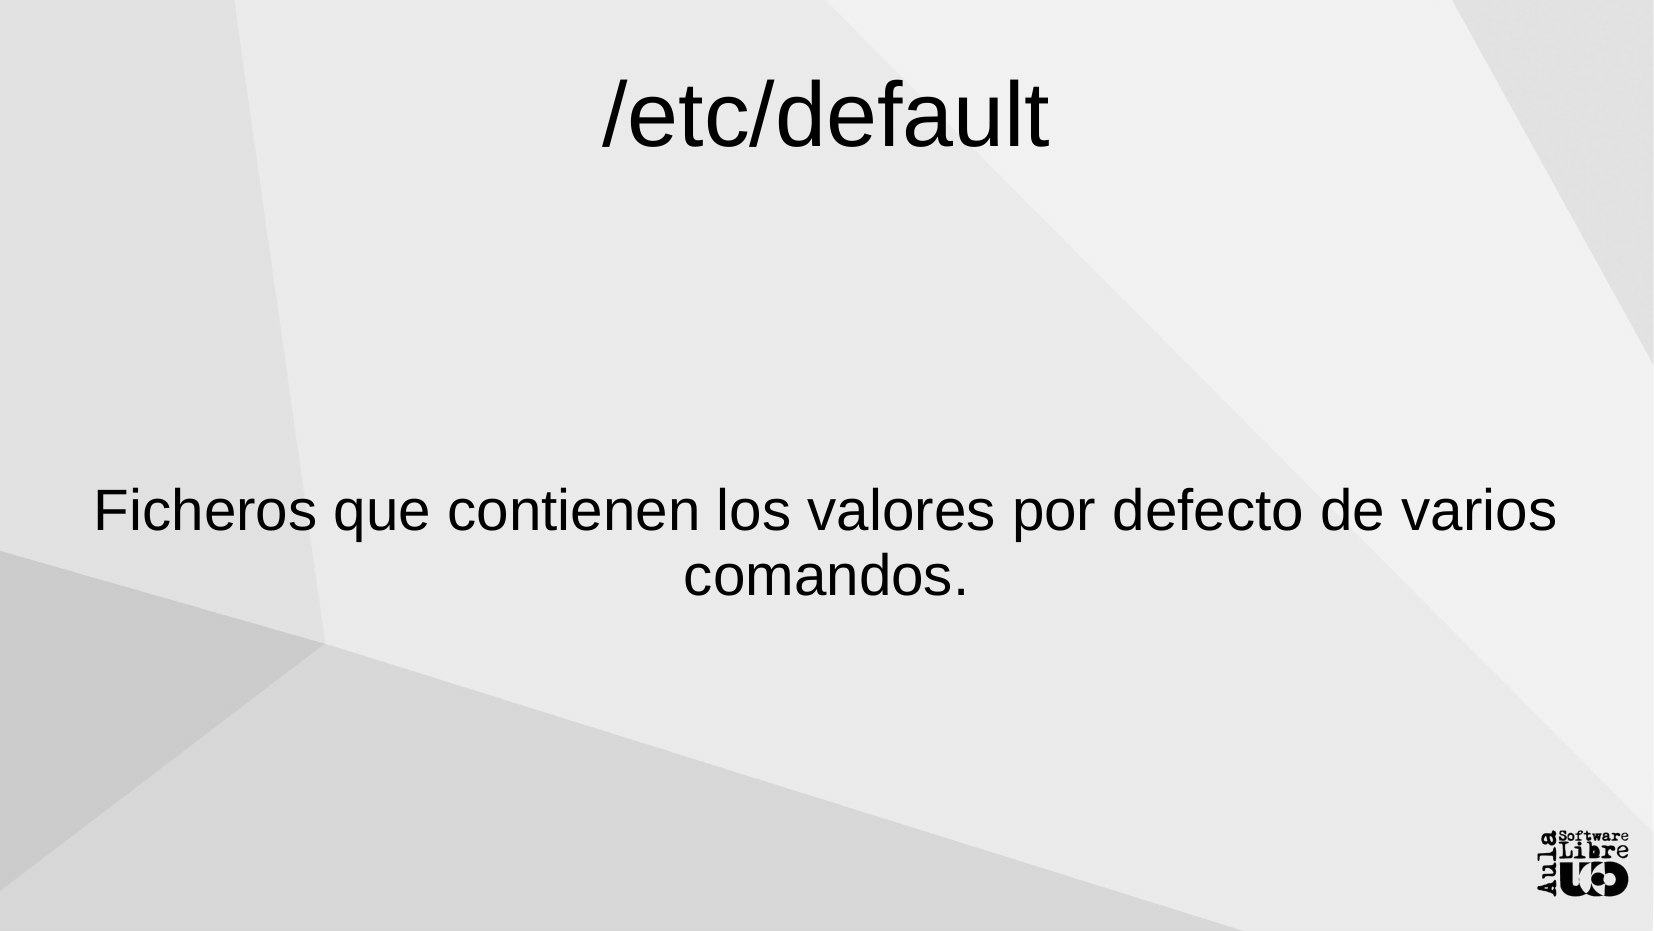

# /etc/default
Ficheros que contienen los valores por defecto de varios comandos.